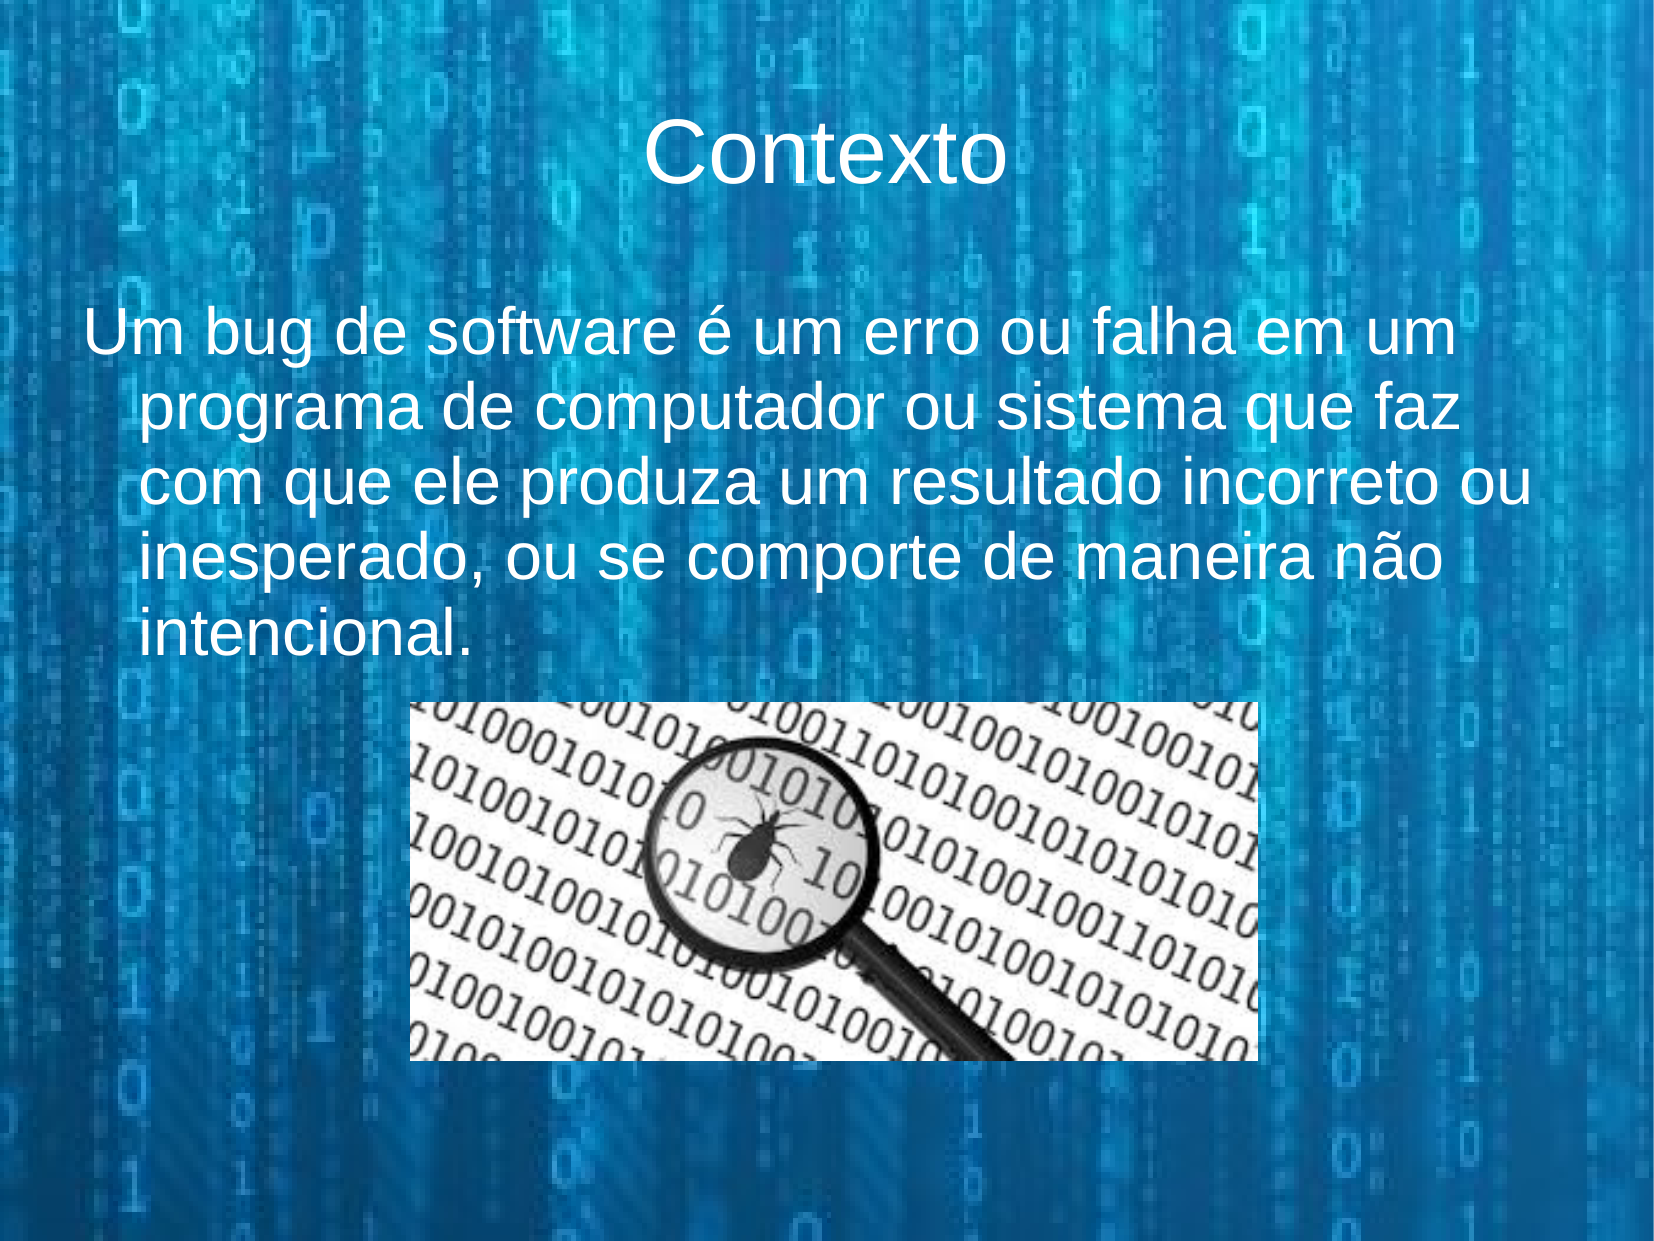

# Contexto
Um bug de software é um erro ou falha em um programa de computador ou sistema que faz com que ele produza um resultado incorreto ou inesperado, ou se comporte de maneira não intencional.